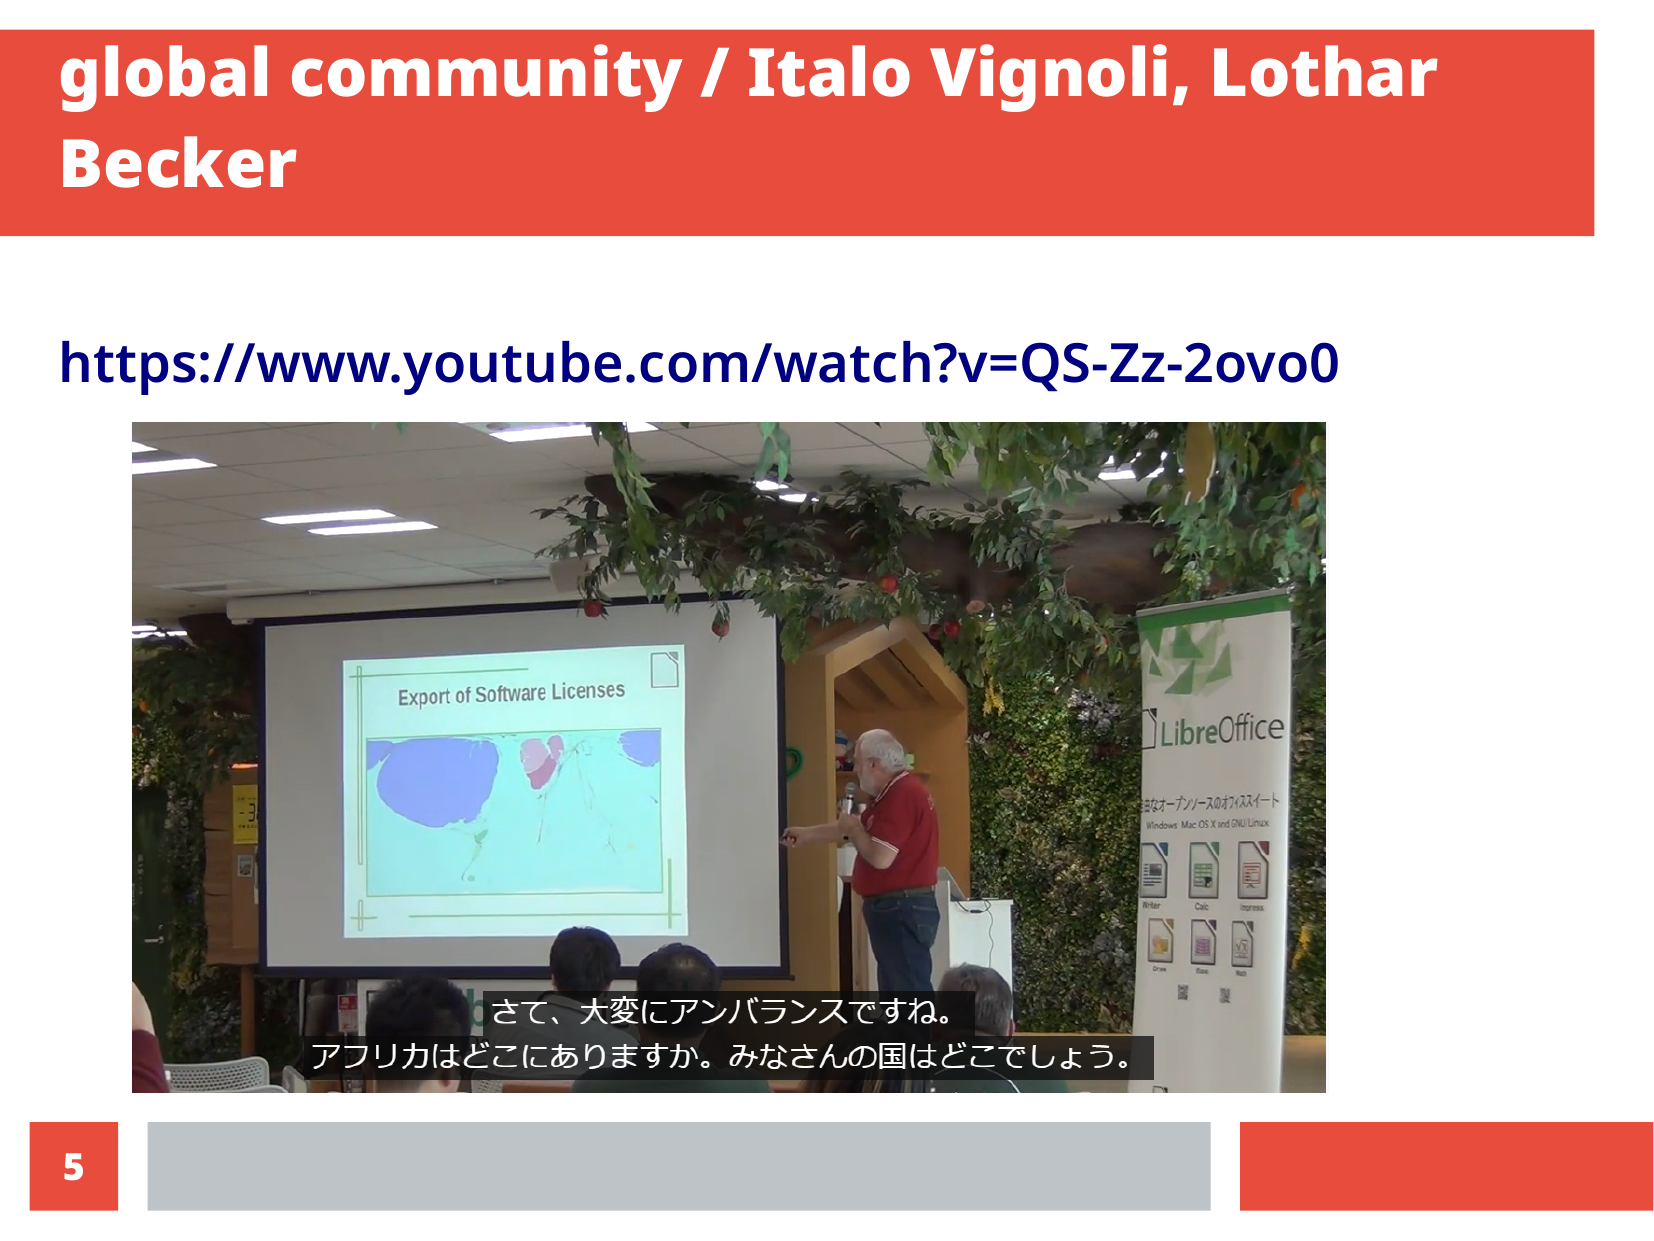

# LibreOffice, the many diffent faces of a global community / Italo Vignoli, Lothar Becker
https://www.youtube.com/watch?v=QS-Zz-2ovo0
5